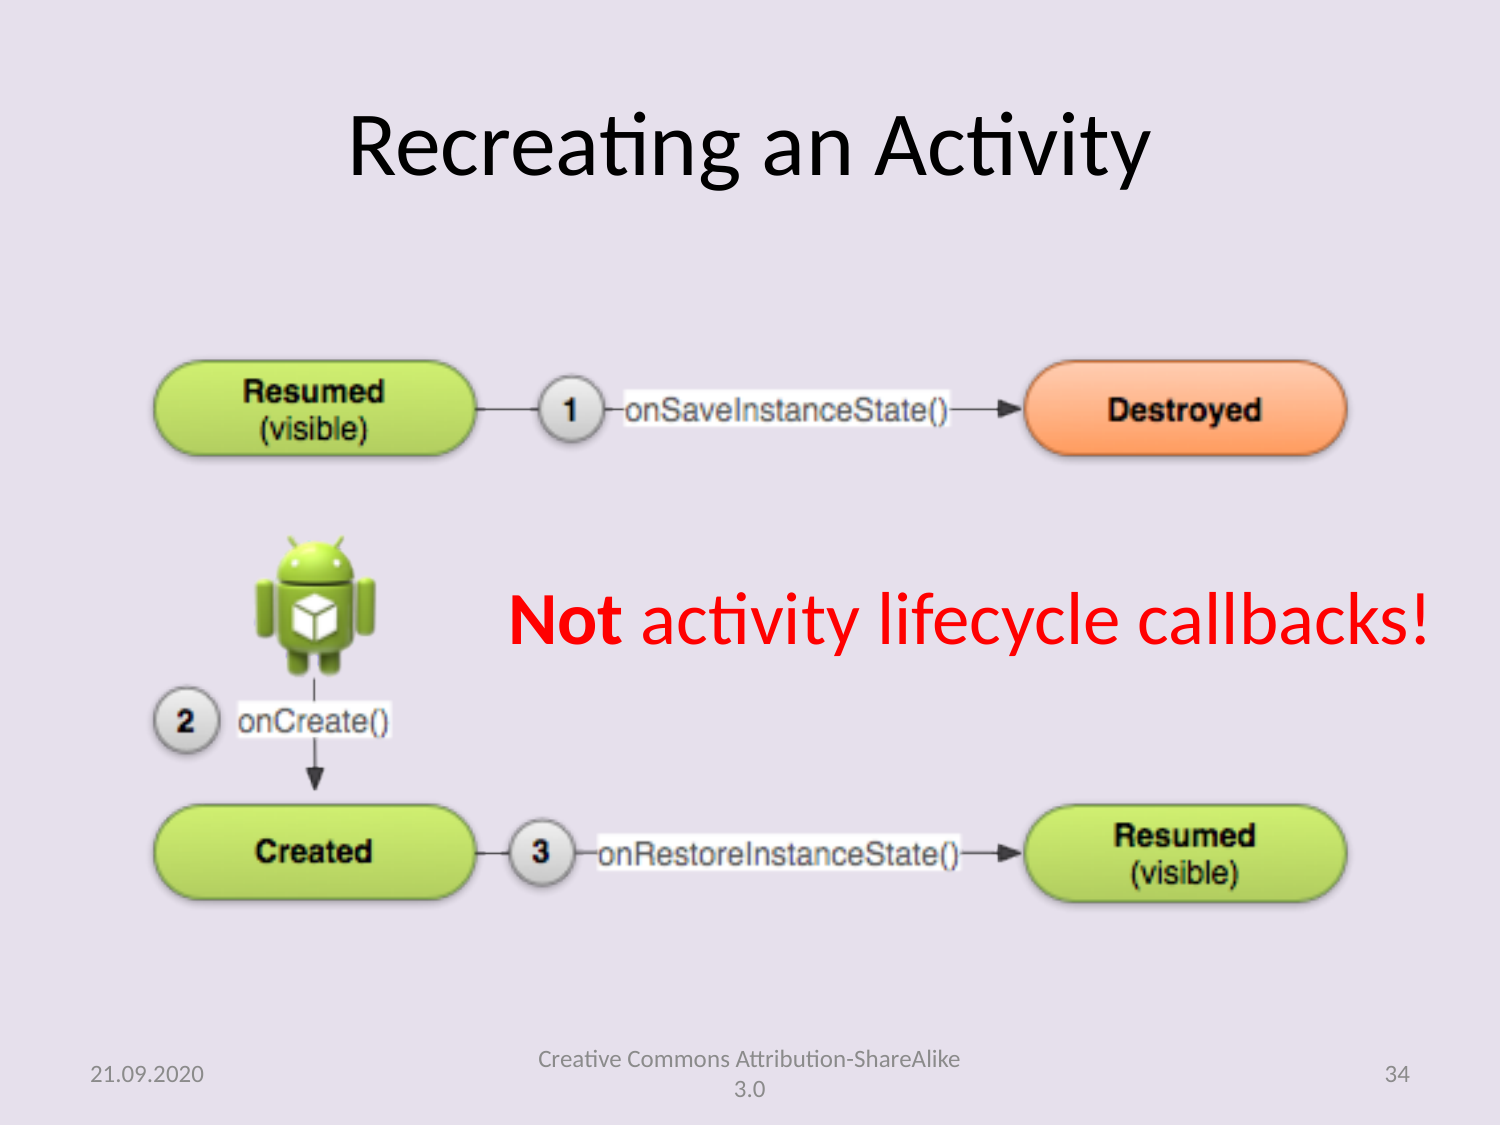

# Recreating an Activity
Not activity lifecycle callbacks!
21.09.2020
Creative Commons Attribution-ShareAlike 3.0
34